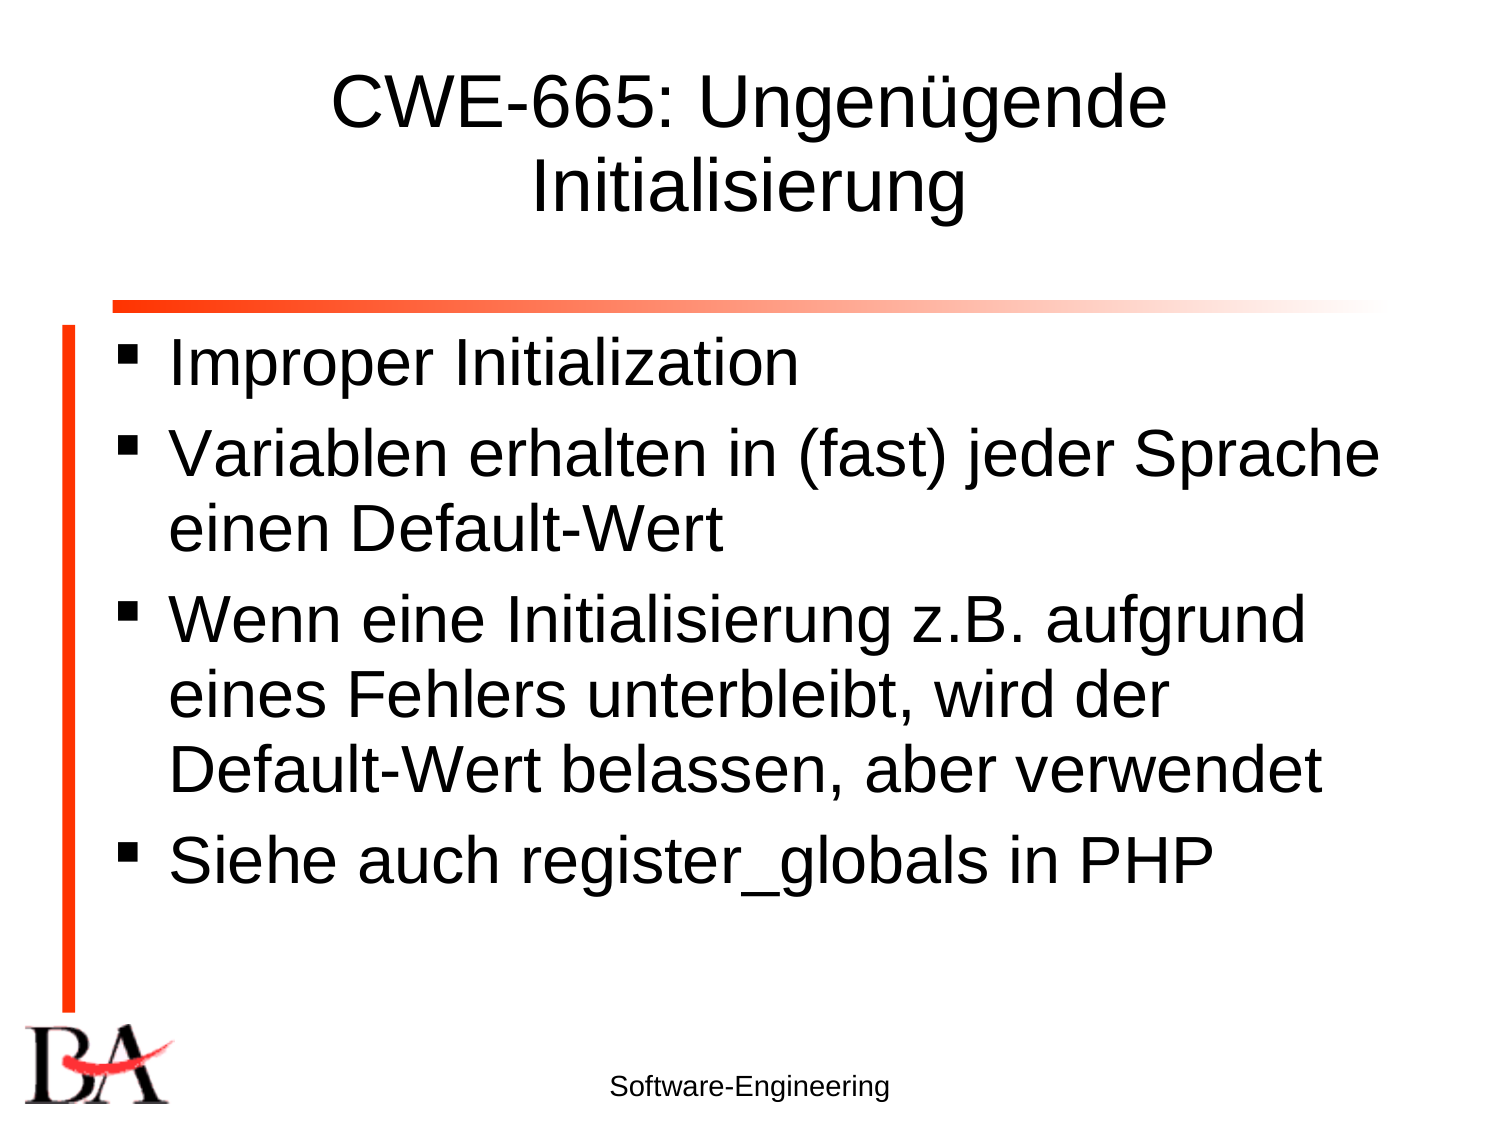

# CWE-665: Ungenügende Initialisierung
Improper Initialization
Variablen erhalten in (fast) jeder Sprache einen Default-Wert
Wenn eine Initialisierung z.B. aufgrund eines Fehlers unterbleibt, wird der Default-Wert belassen, aber verwendet
Siehe auch register_globals in PHP